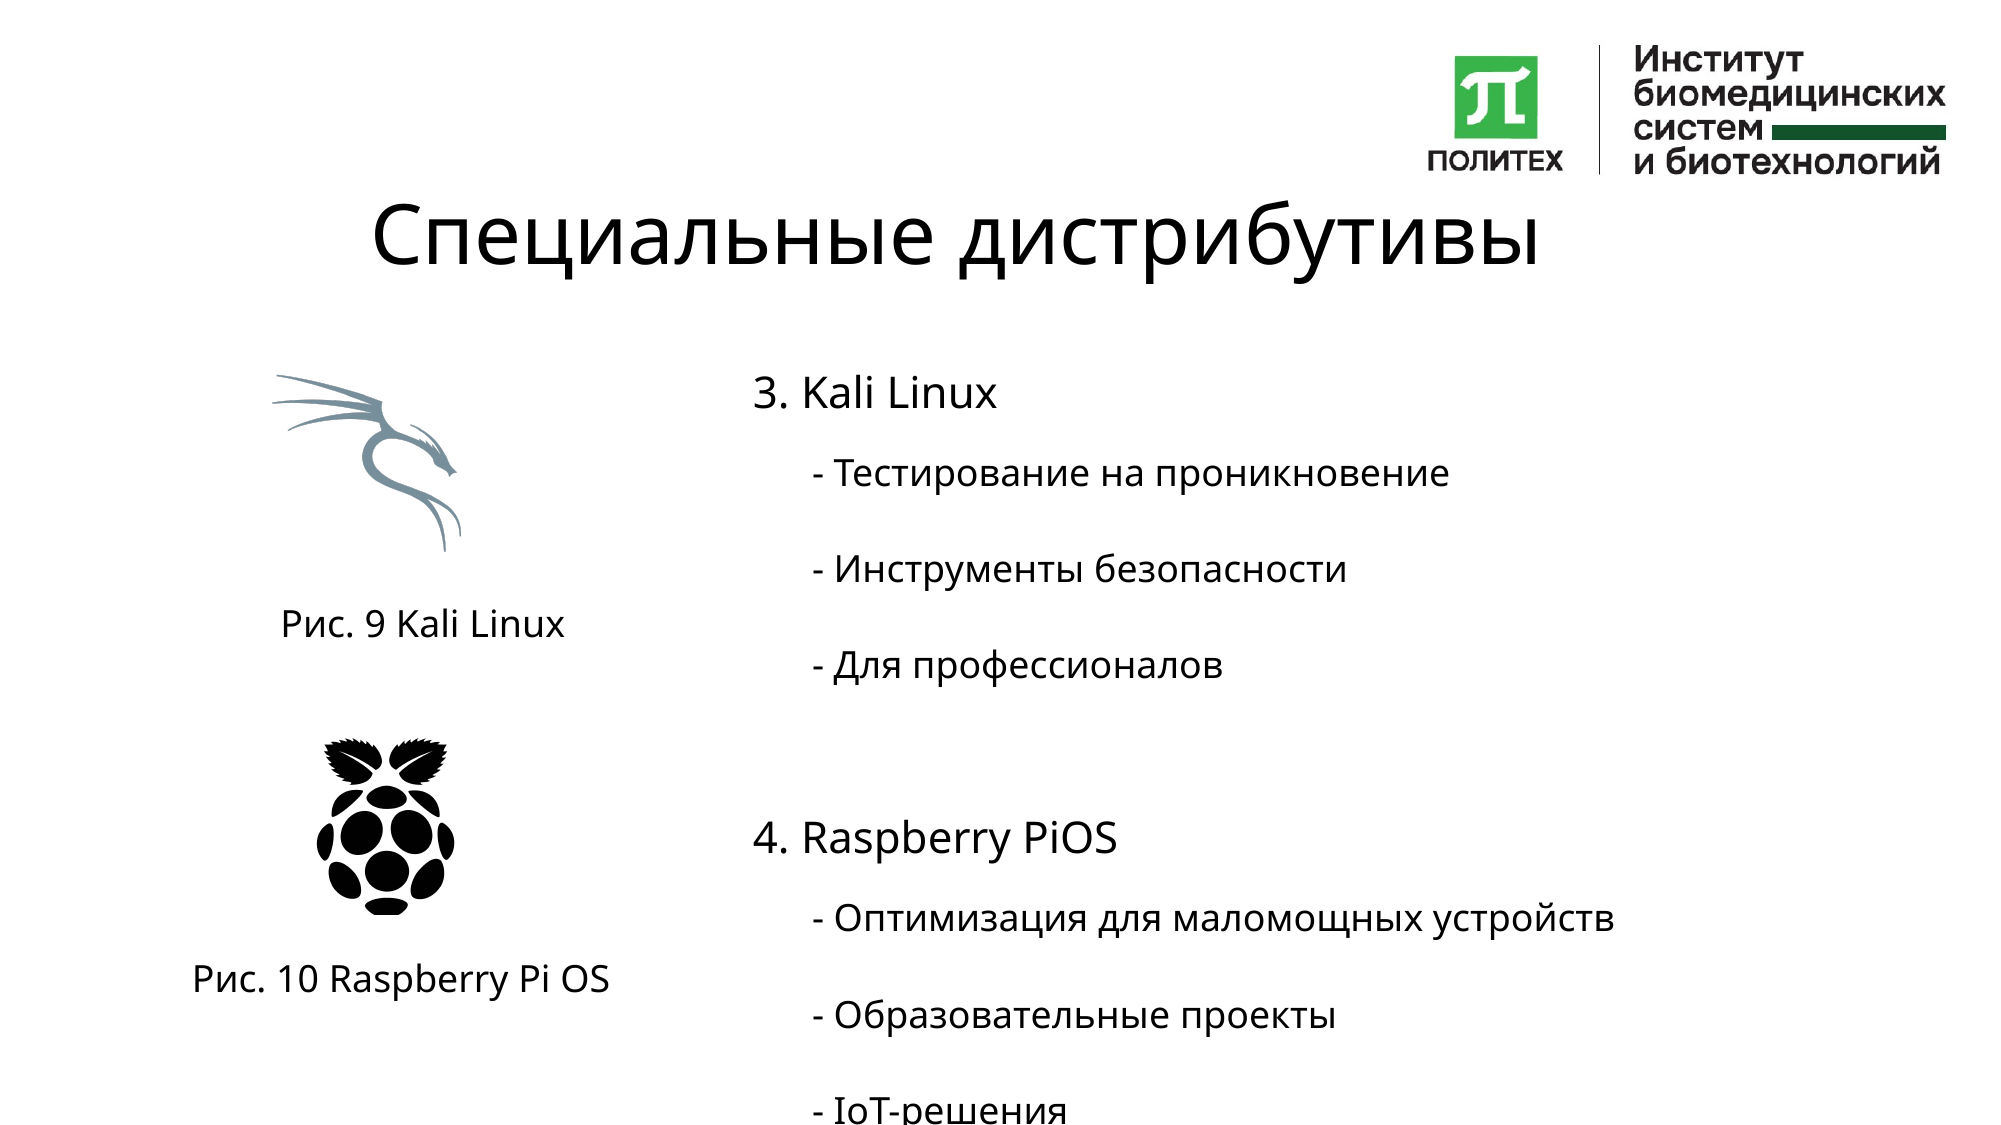

# Специальные дистрибутивы
3. Kali Linux
- Тестирование на проникновение
- Инструменты безопасности
- Для профессионалов
4. Raspberry PiOS
- Оптимизация для маломощных устройств
- Образовательные проекты
- IoT-решения
Рис. 9 Kali Linux
Рис. 10 Raspberry Pi OS